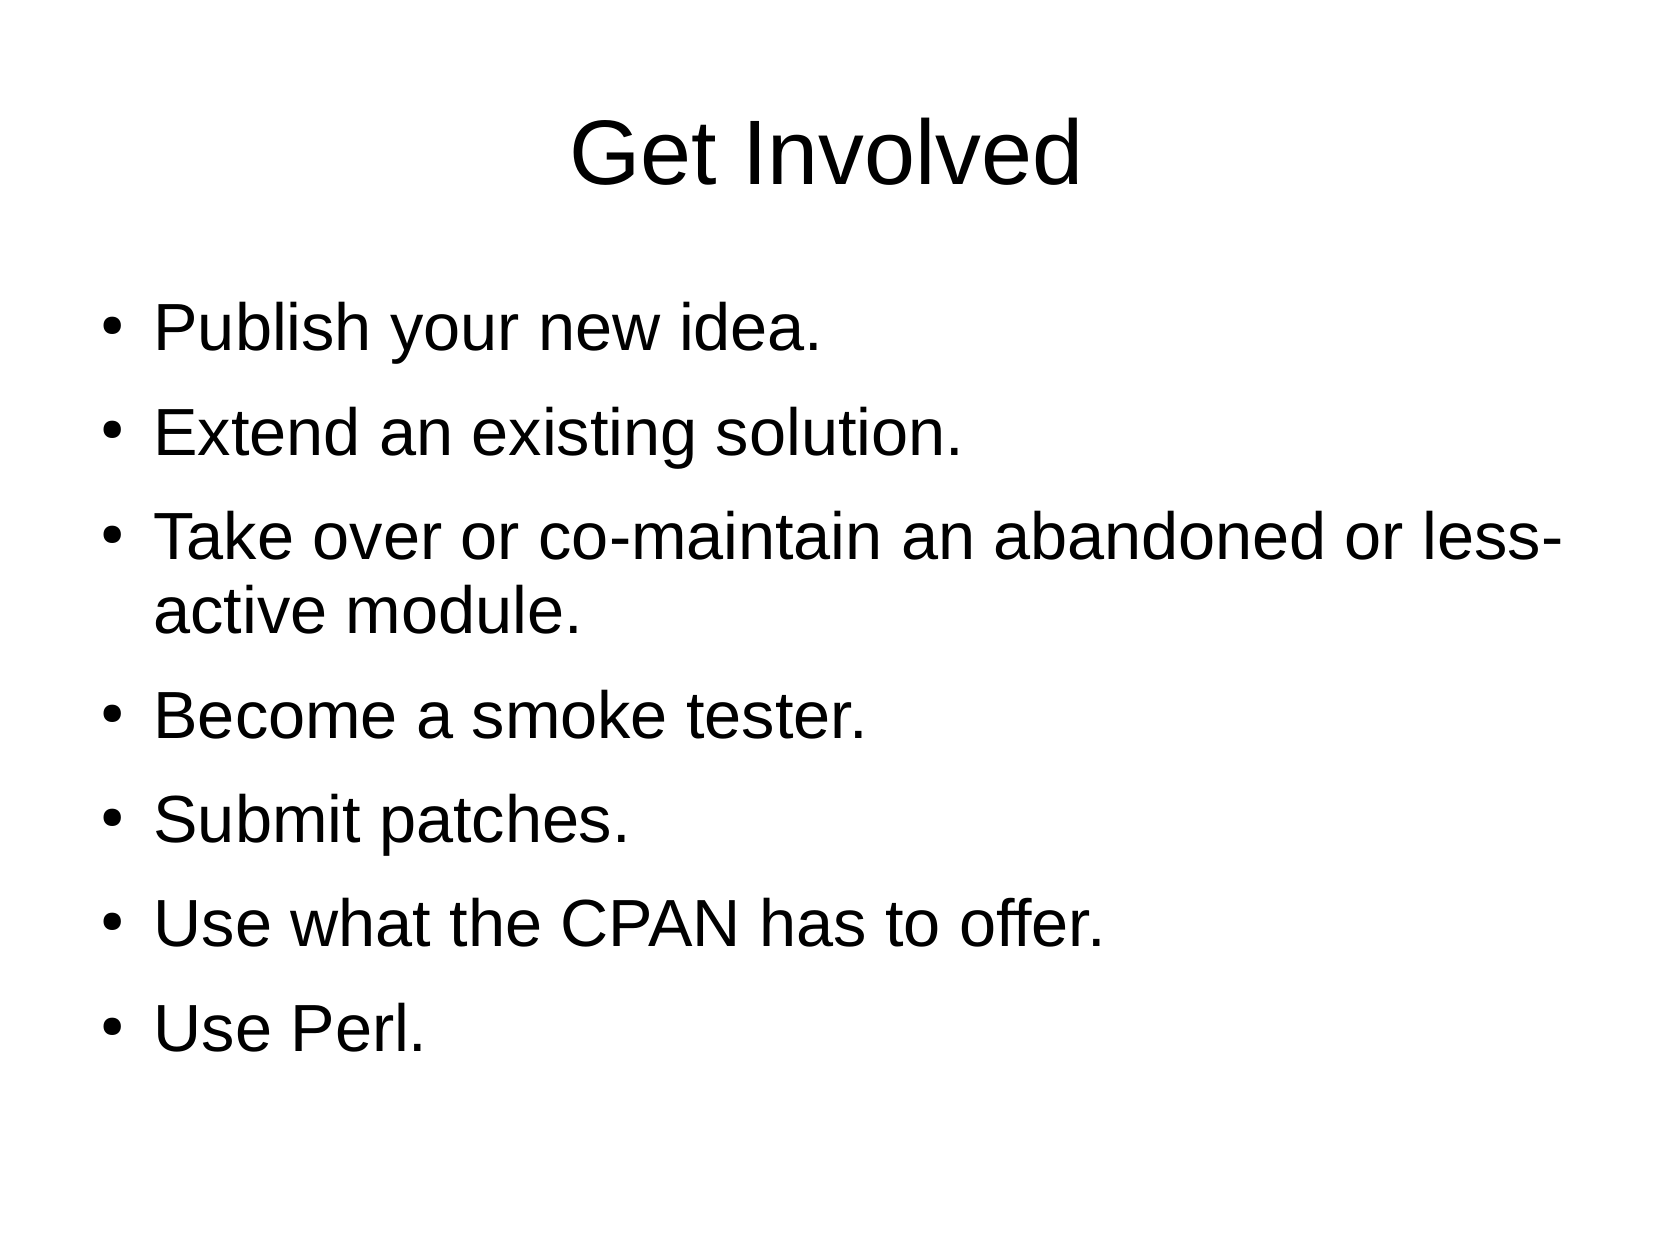

# Get Involved
Publish your new idea.
Extend an existing solution.
Take over or co-maintain an abandoned or less-active module.
Become a smoke tester.
Submit patches.
Use what the CPAN has to offer.
Use Perl.